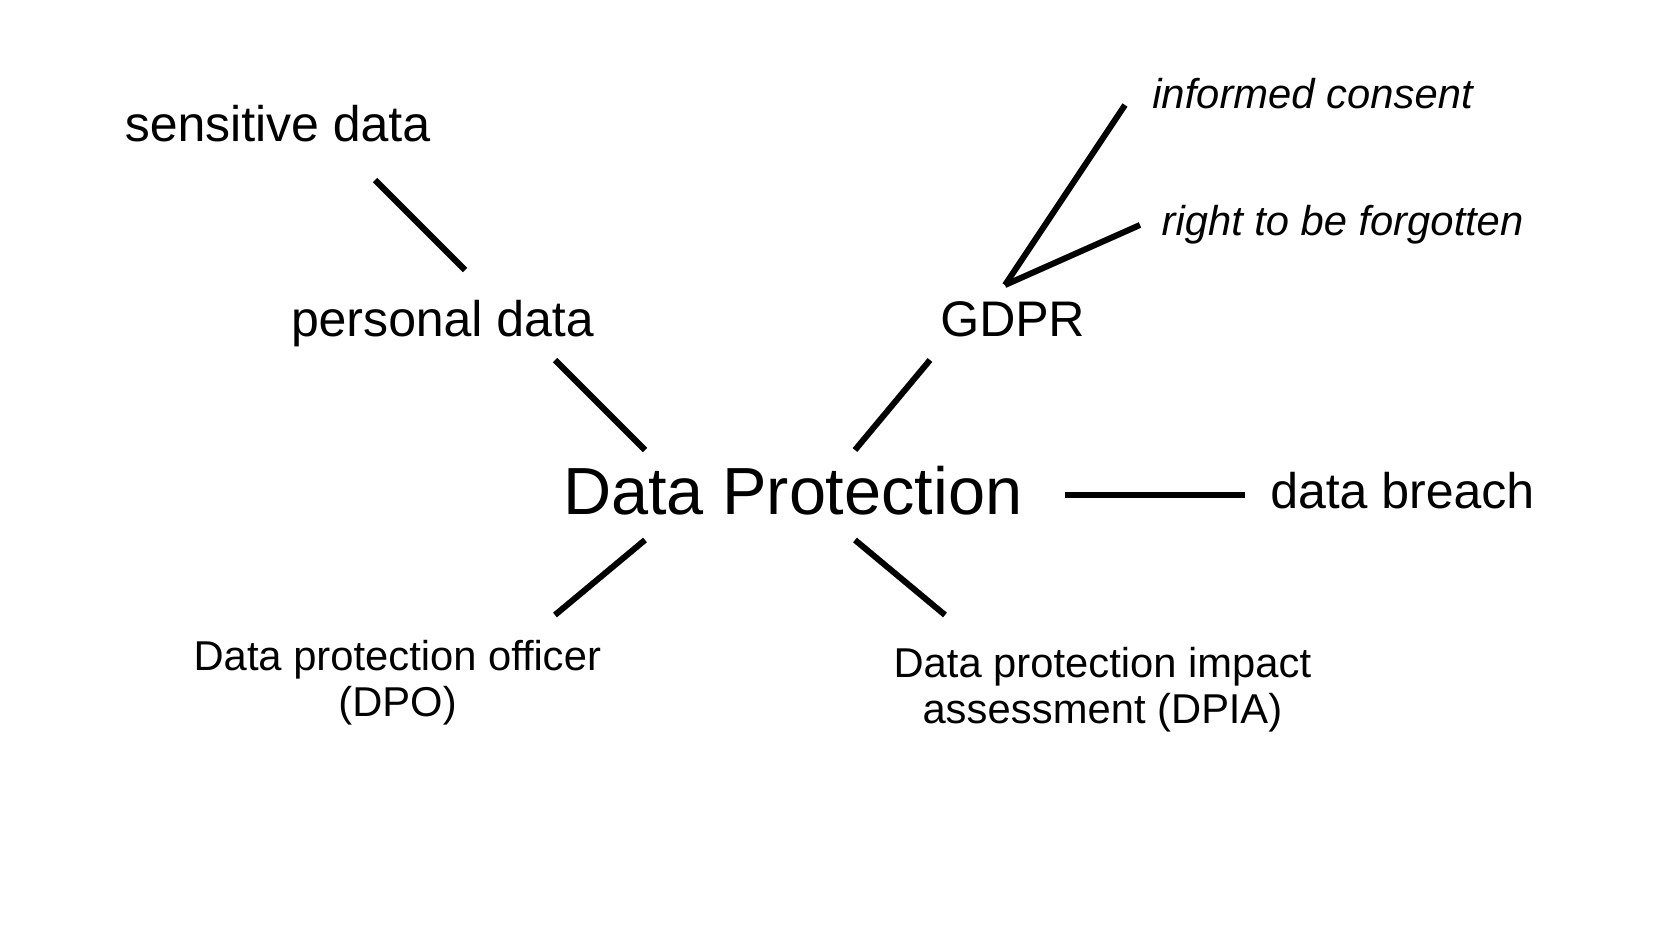

informed consent
sensitive data
right to be forgotten
personal data
GDPR
# Data Protection
data breach
Data protection officer (DPO)
Data protection impact assessment (DPIA)